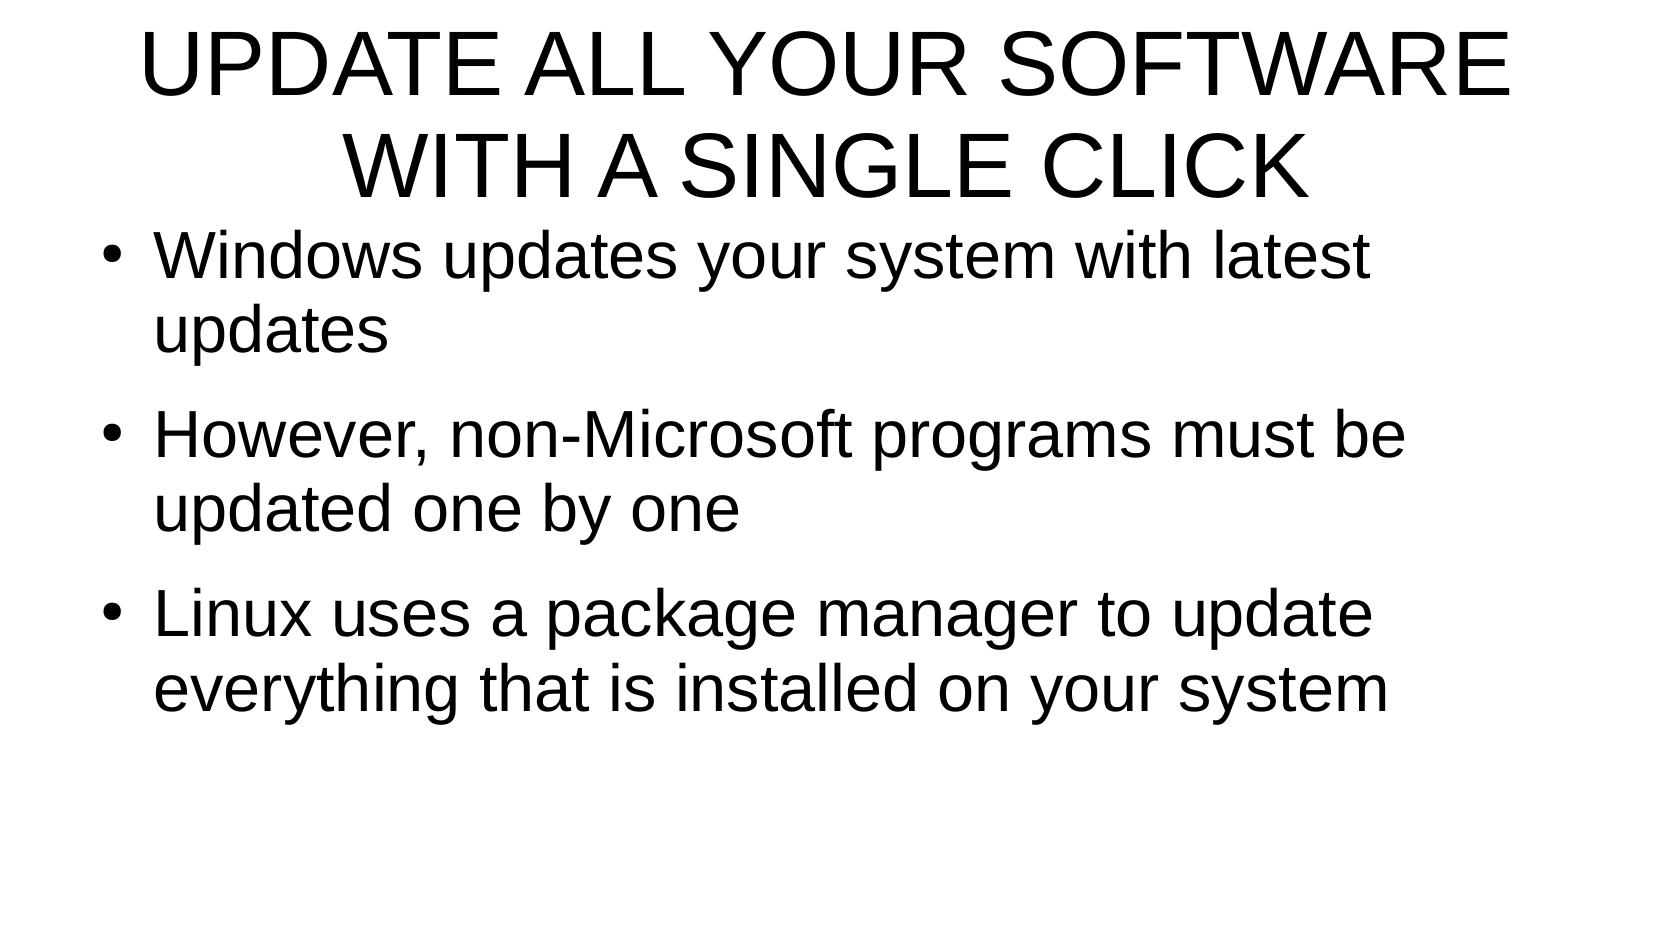

# UPDATE ALL YOUR SOFTWARE WITH A SINGLE CLICK
Windows updates your system with latest updates
However, non-Microsoft programs must be updated one by one
Linux uses a package manager to update everything that is installed on your system